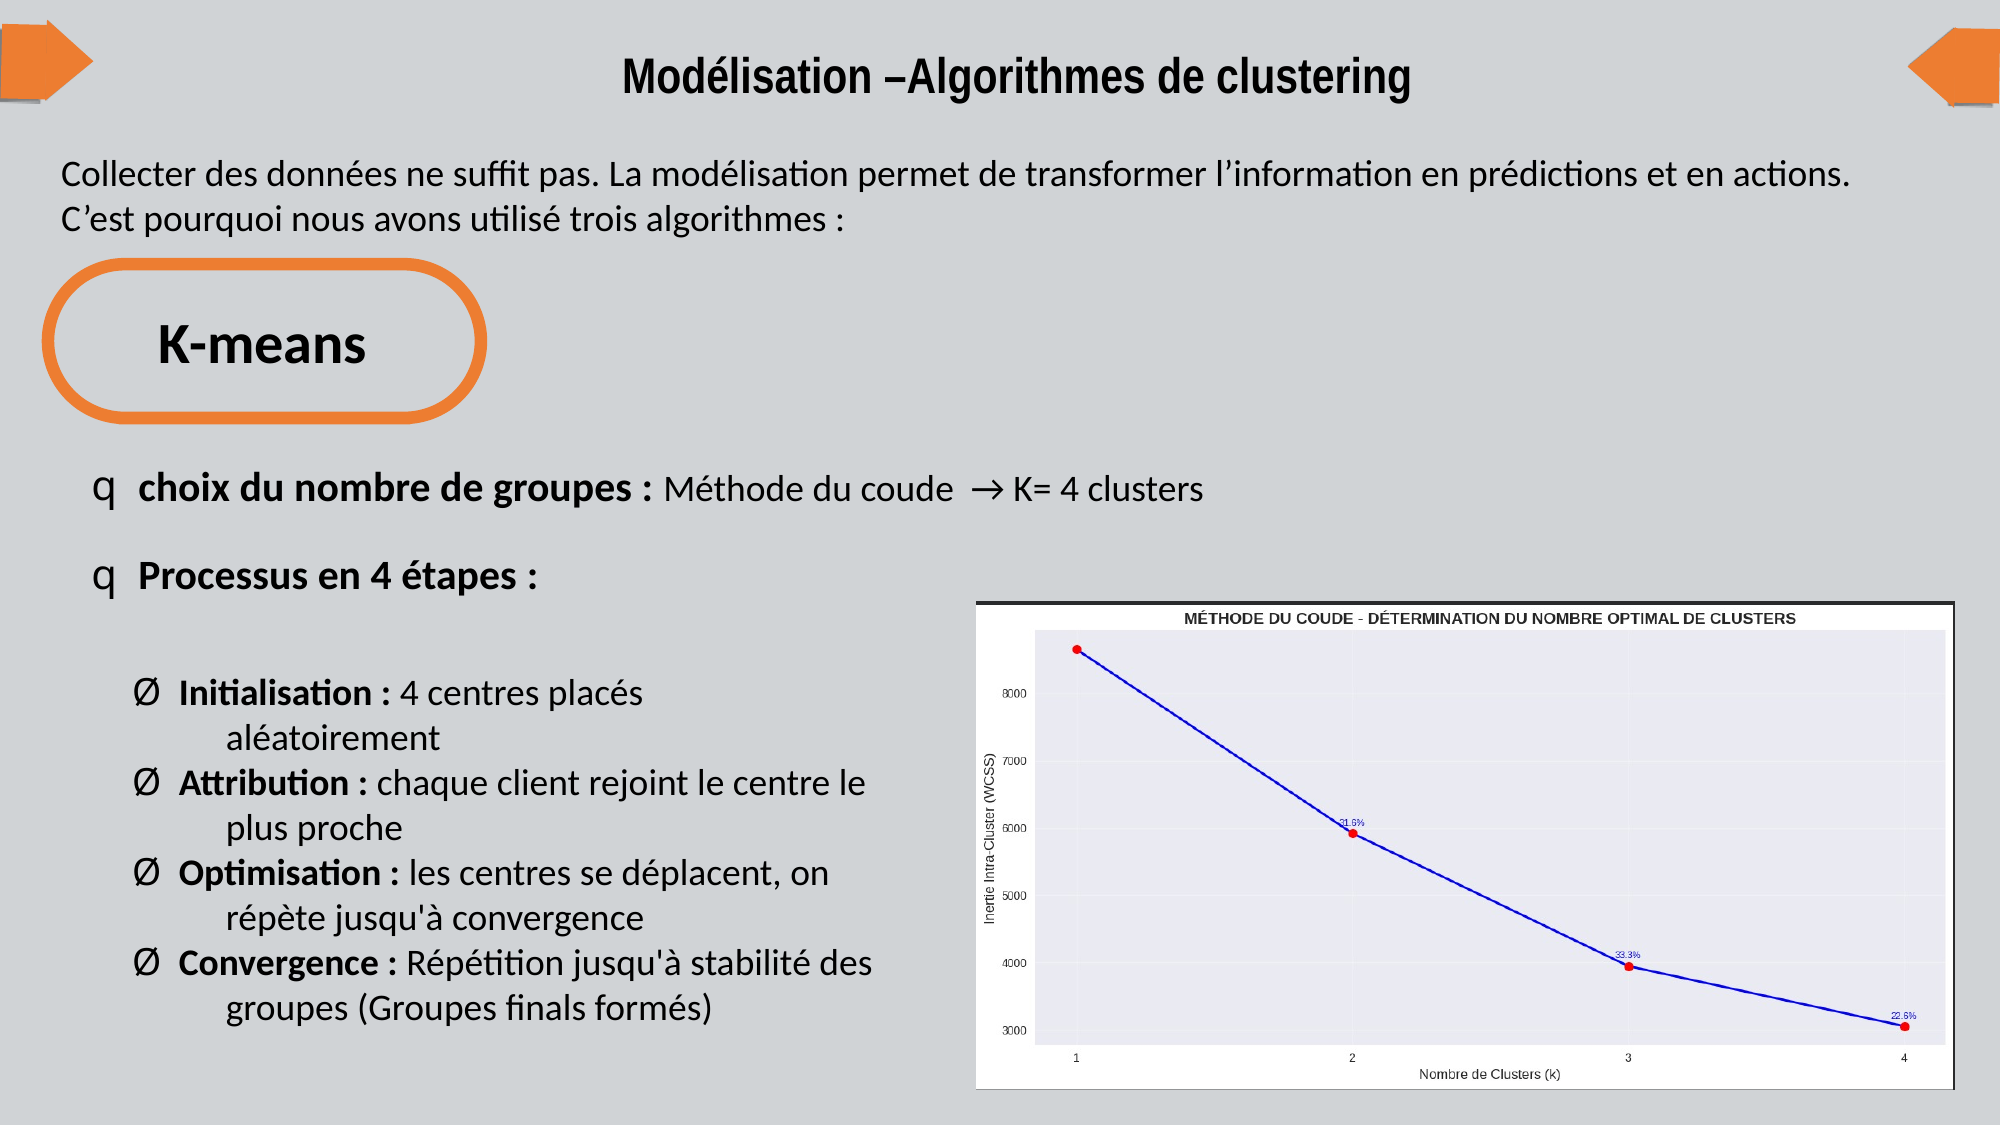

Modélisation –Algorithmes de clustering
Collecter des données ne suffit pas. La modélisation permet de transformer l’information en prédictions et en actions. C’est pourquoi nous avons utilisé trois algorithmes :
K-means
choix du nombre de groupes : Méthode du coude → K= 4 clusters
Processus en 4 étapes :
Initialisation : 4 centres placés aléatoirement
Attribution : chaque client rejoint le centre le plus proche
Optimisation : les centres se déplacent, on répète jusqu'à convergence
Convergence : Répétition jusqu'à stabilité des groupes (Groupes finals formés)